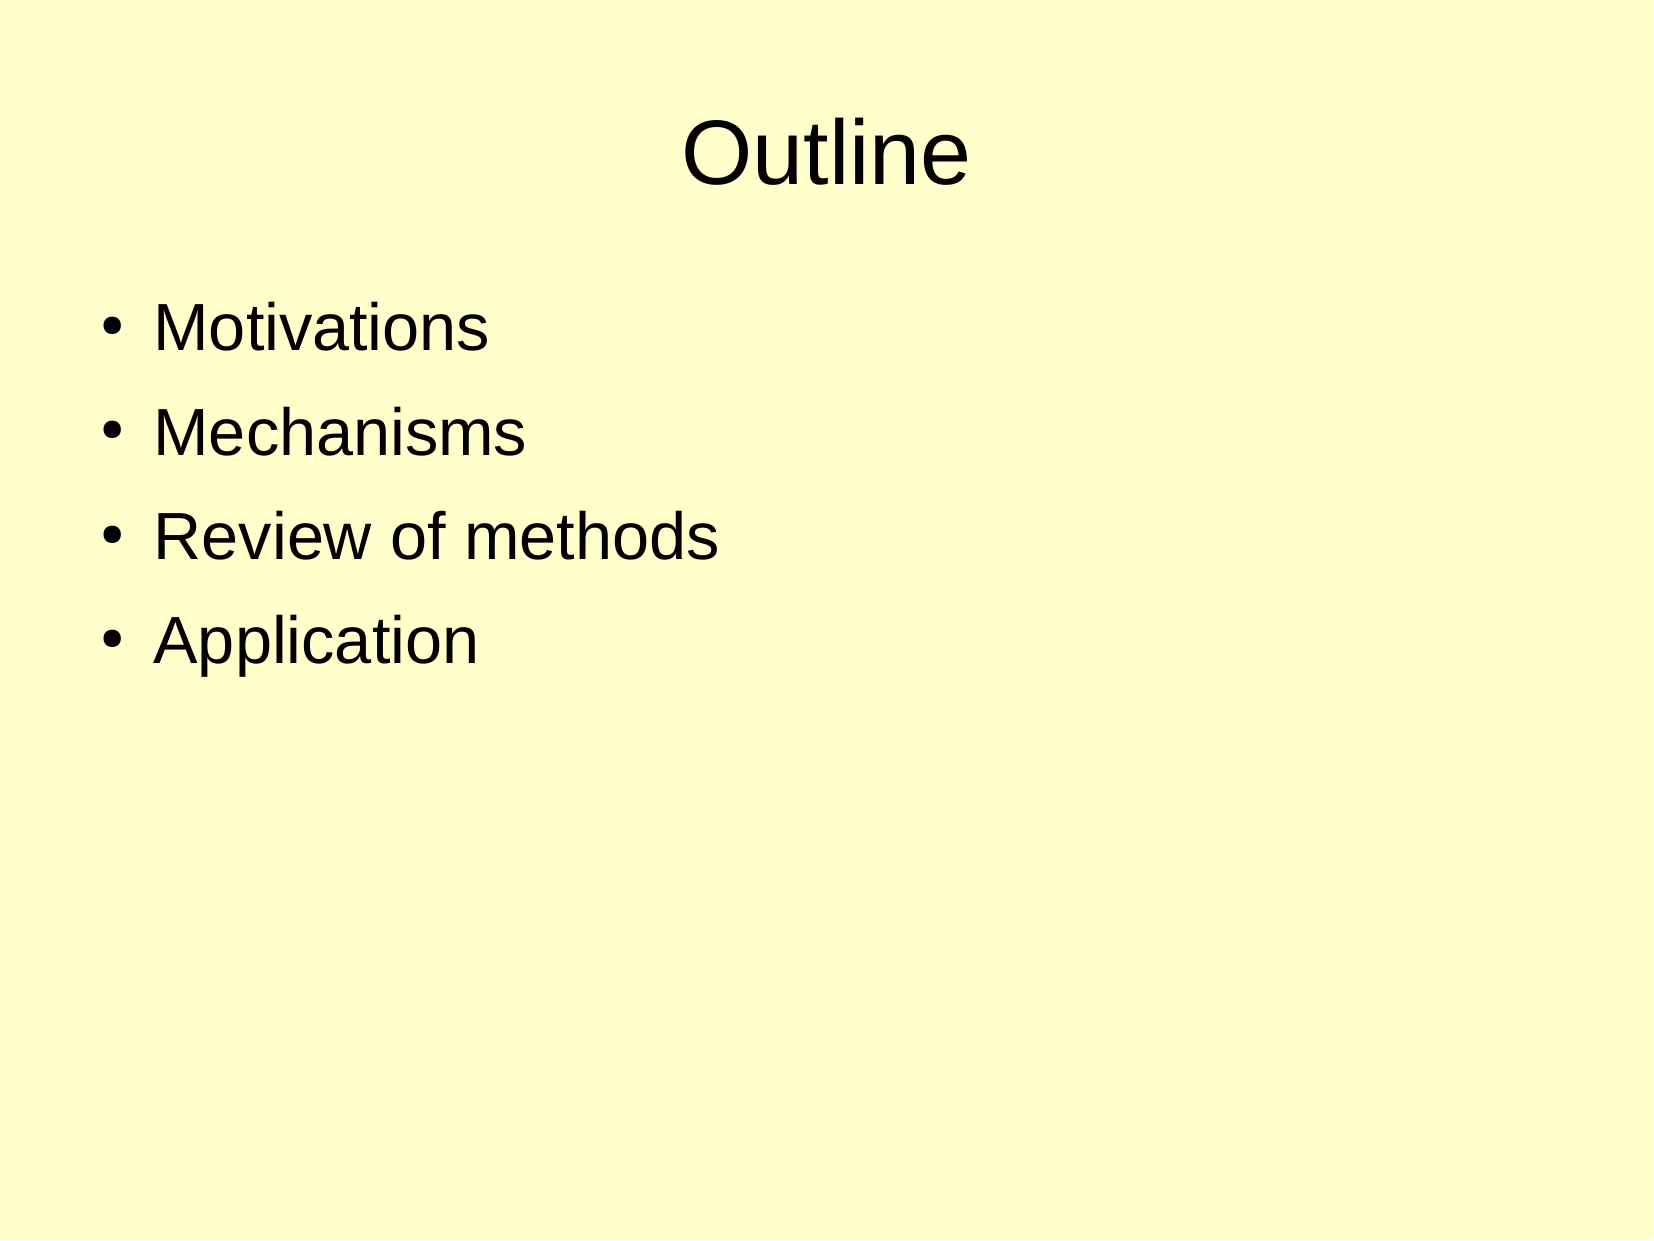

# Outline
Motivations
Mechanisms
Review of methods
Application